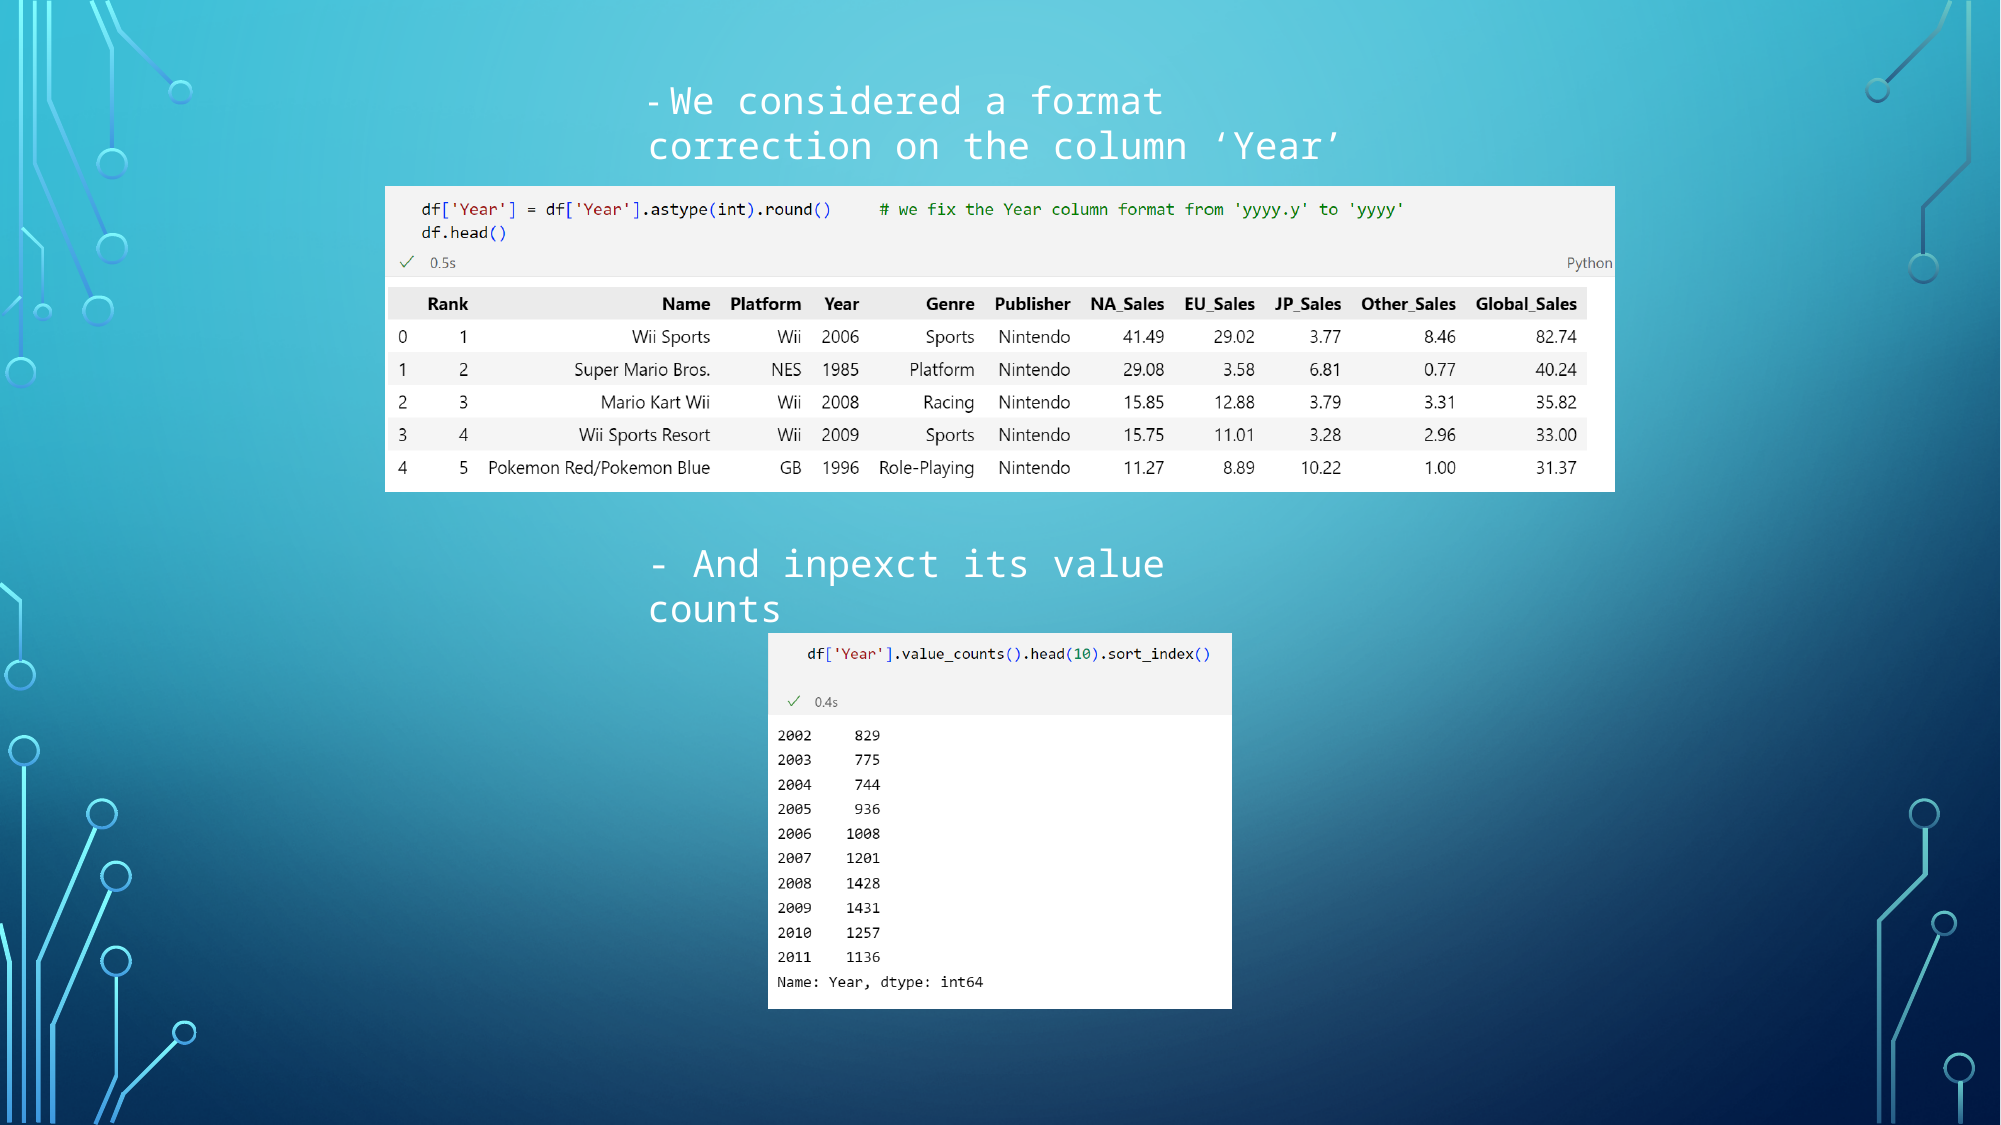

- We considered a format correction on the column ‘Year’
- And inpexct its value counts